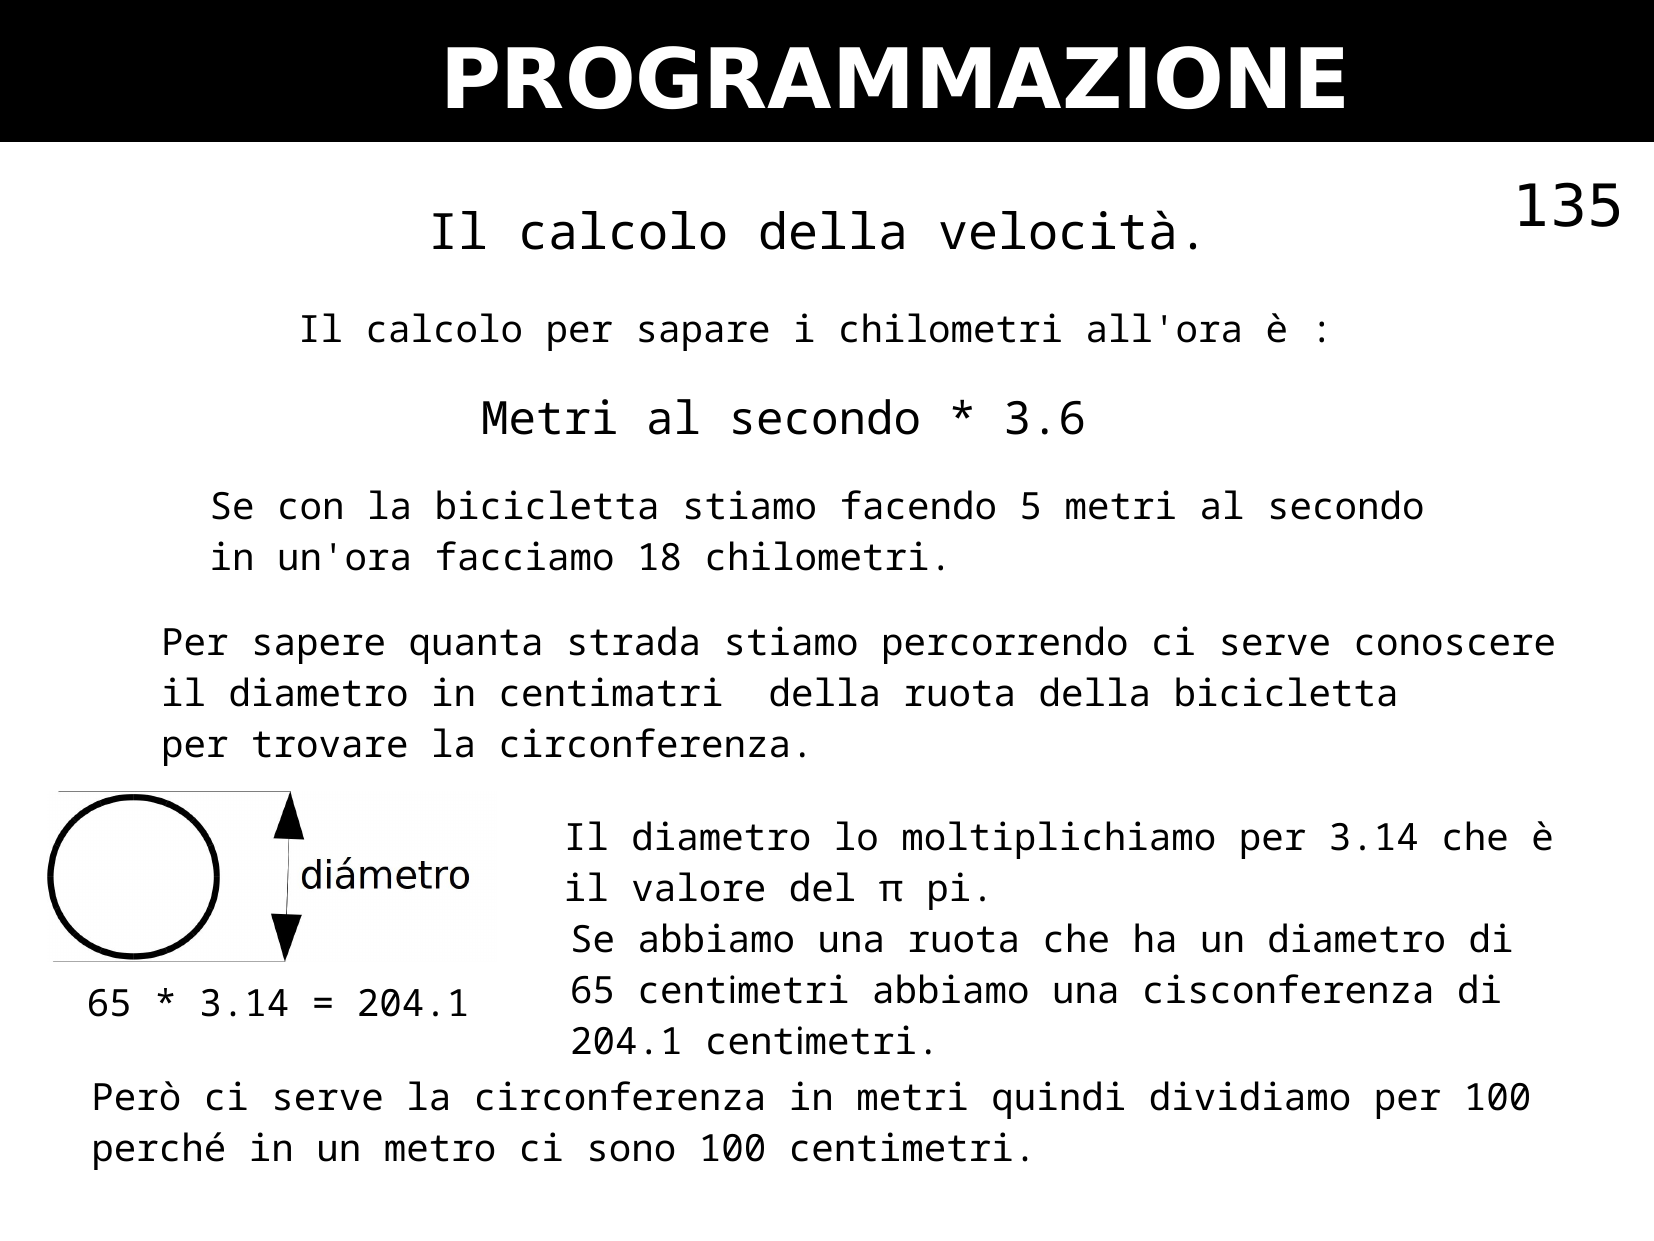

PROGRAMMAZIONE
135
Il calcolo della velocità.
Il calcolo per sapare i chilometri all'ora è :
Metri al secondo * 3.6
Se con la bicicletta stiamo facendo 5 metri al secondo
in un'ora facciamo 18 chilometri.
Per sapere quanta strada stiamo percorrendo ci serve conoscere
il diametro in centimatri della ruota della bicicletta
per trovare la circonferenza.
Il diametro lo moltiplichiamo per 3.14 che è
il valore del π pi.
Se abbiamo una ruota che ha un diametro di
65 centimetri abbiamo una cisconferenza di
204.1 centimetri.
65 * 3.14 = 204.1
Però ci serve la circonferenza in metri quindi dividiamo per 100
perché in un metro ci sono 100 centimetri.